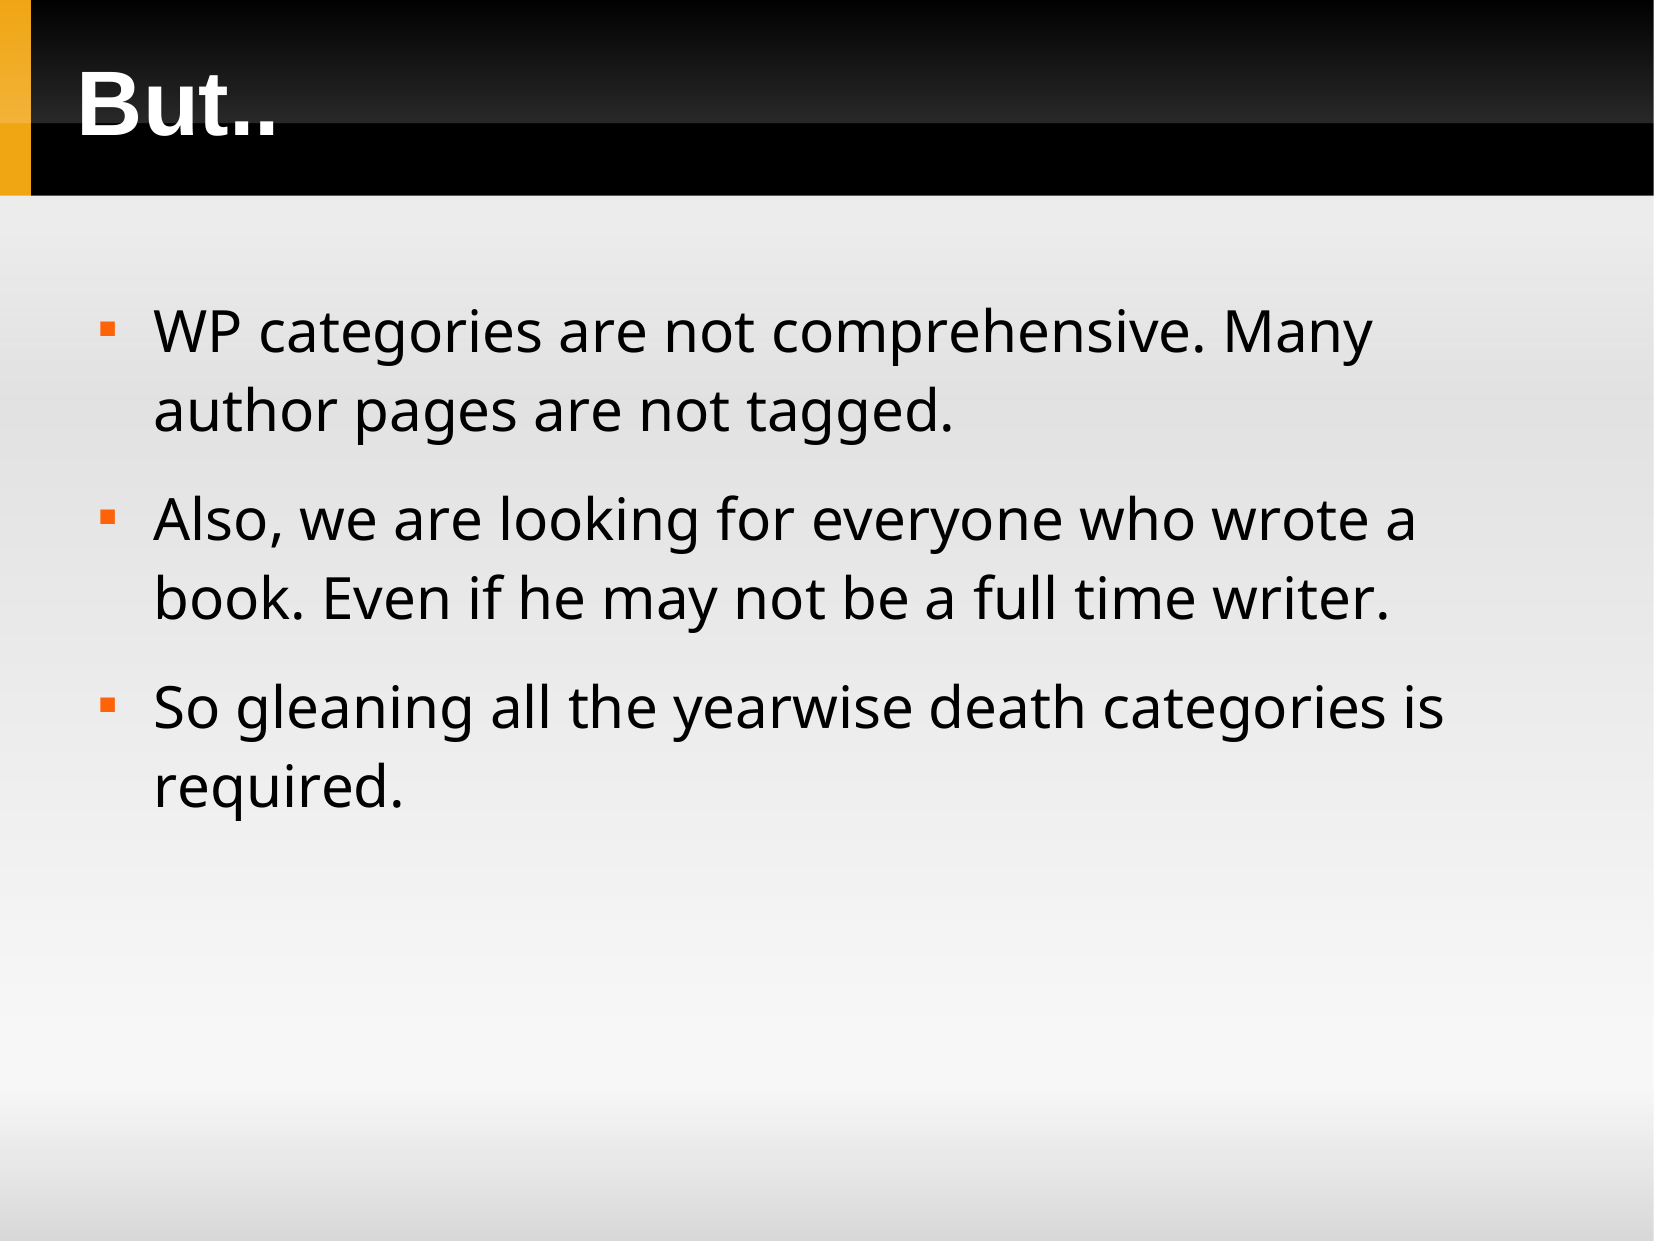

# But..
WP categories are not comprehensive. Many author pages are not tagged.
Also, we are looking for everyone who wrote a book. Even if he may not be a full time writer.
So gleaning all the yearwise death categories is required.